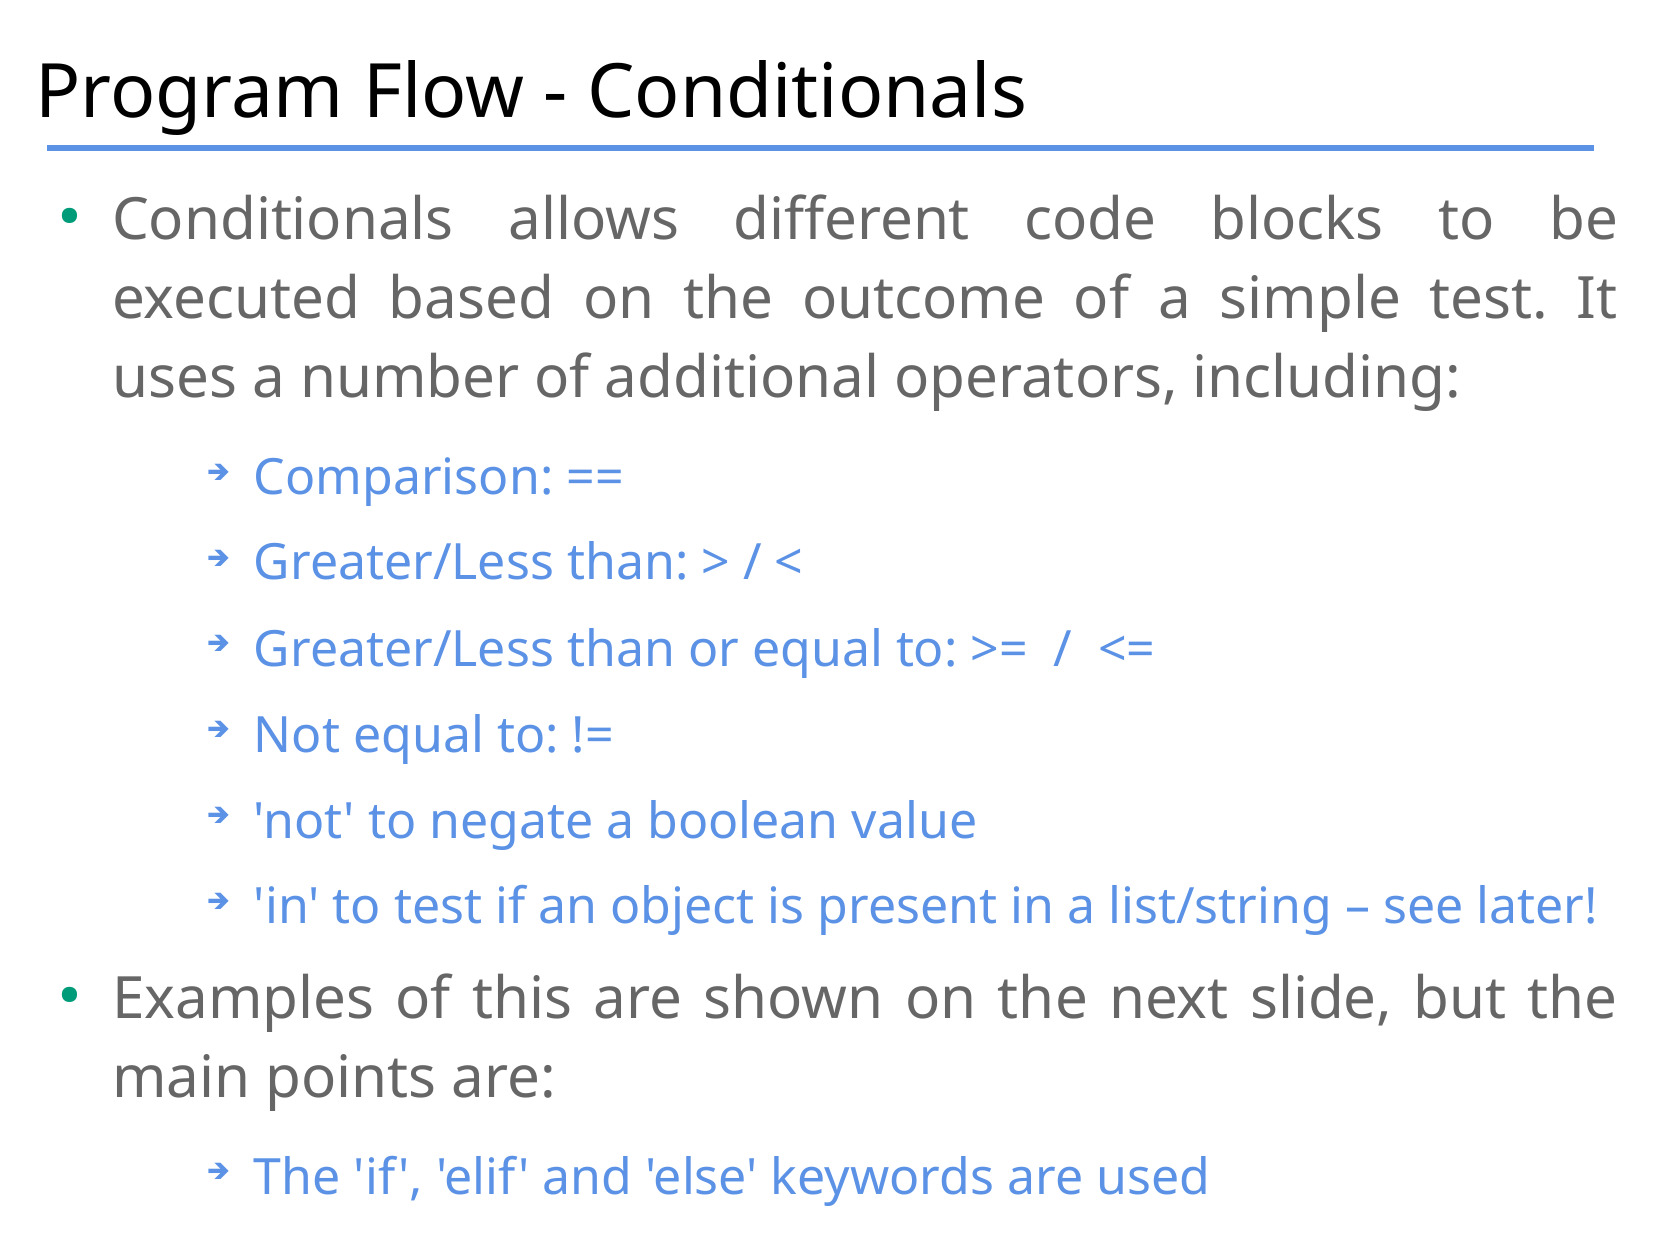

Program Flow - Conditionals
# Conditionals allows different code blocks to be executed based on the outcome of a simple test. It uses a number of additional operators, including:
Comparison: ==
Greater/Less than: > / <
Greater/Less than or equal to: >= / <=
Not equal to: !=
'not' to negate a boolean value
'in' to test if an object is present in a list/string – see later!
Examples of this are shown on the next slide, but the main points are:
The 'if', 'elif' and 'else' keywords are used
The conditions must evaluate to True or False
The code must be indented